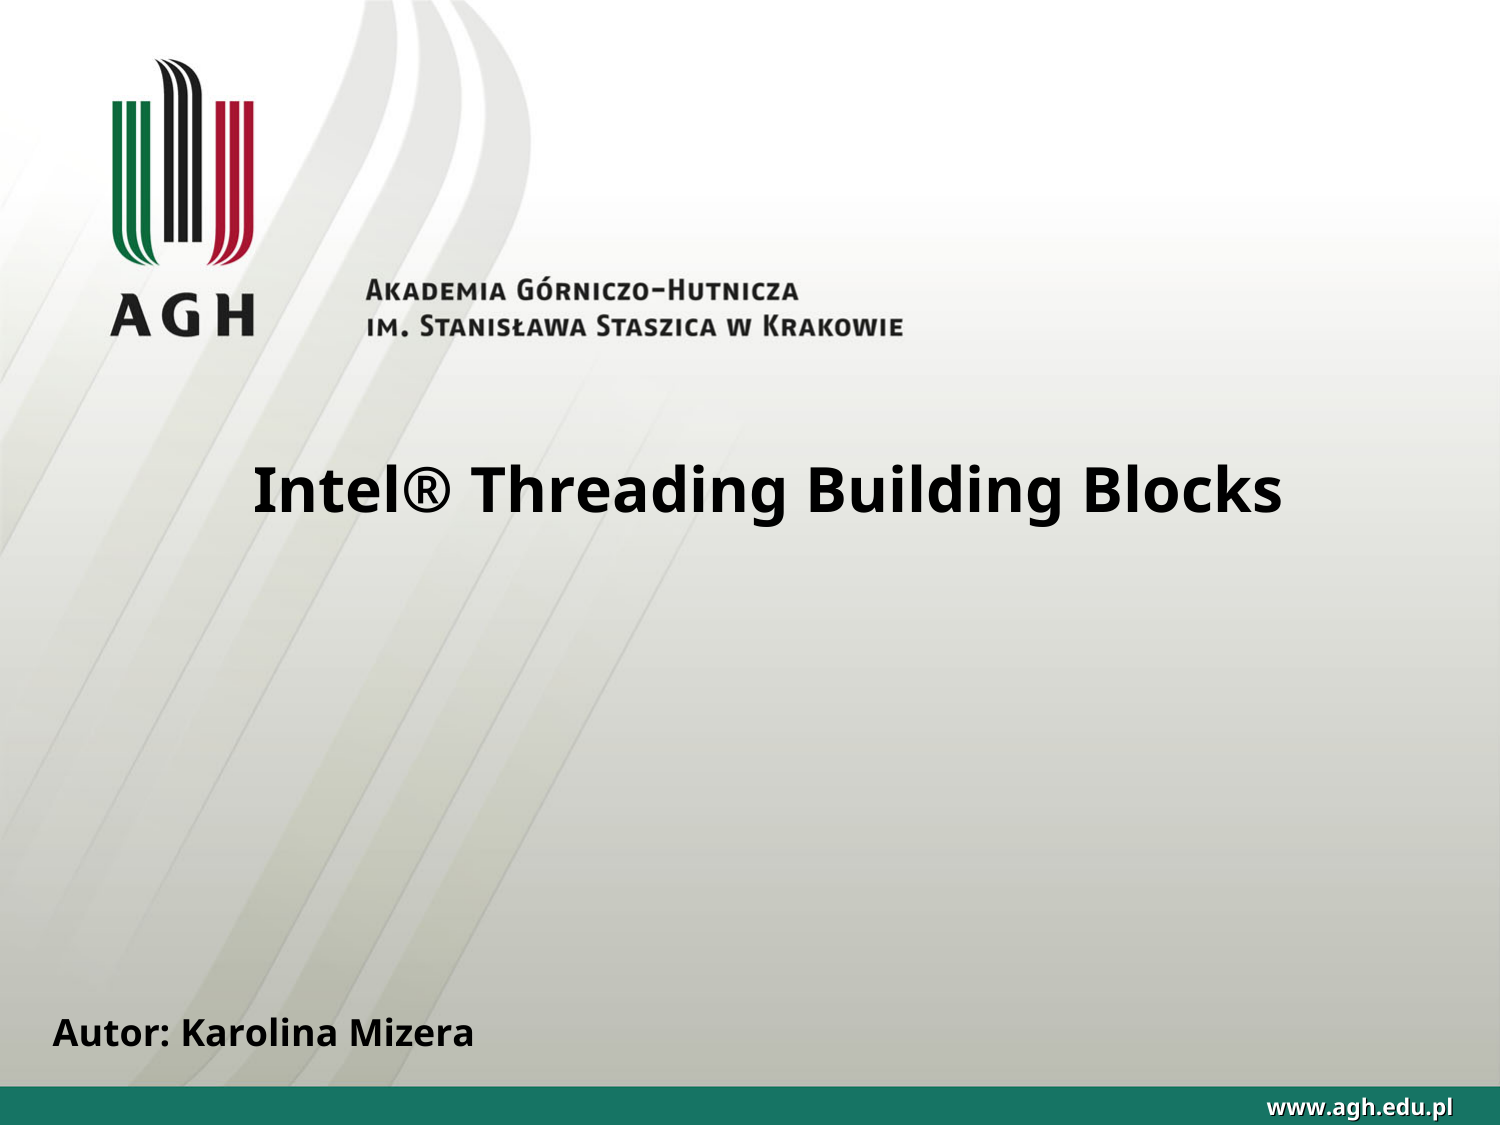

# Intel® Threading Building Blocks
Autor: Karolina Mizera
www.agh.edu.pl